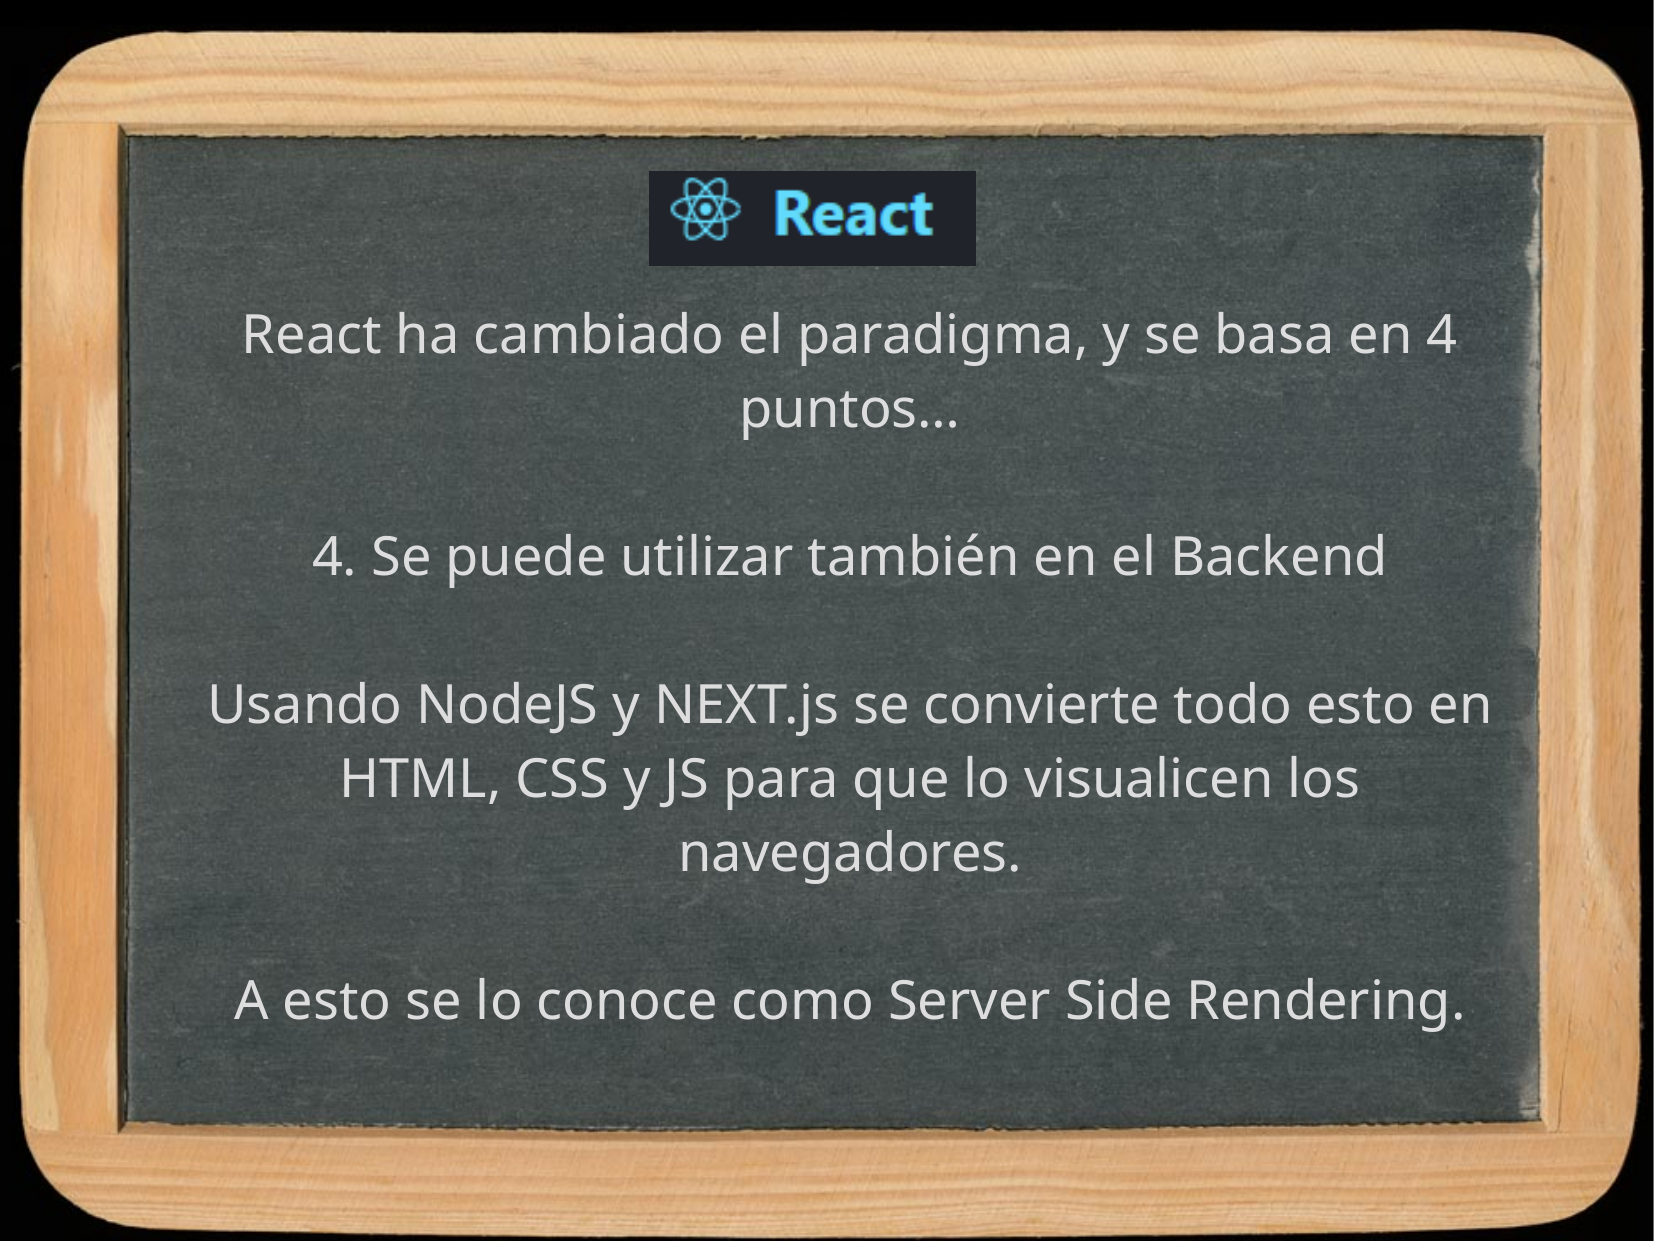

React ha cambiado el paradigma, y se basa en 4 puntos…
4. Se puede utilizar también en el Backend
Usando NodeJS y NEXT.js se convierte todo esto en HTML, CSS y JS para que lo visualicen los navegadores.
A esto se lo conoce como Server Side Rendering.